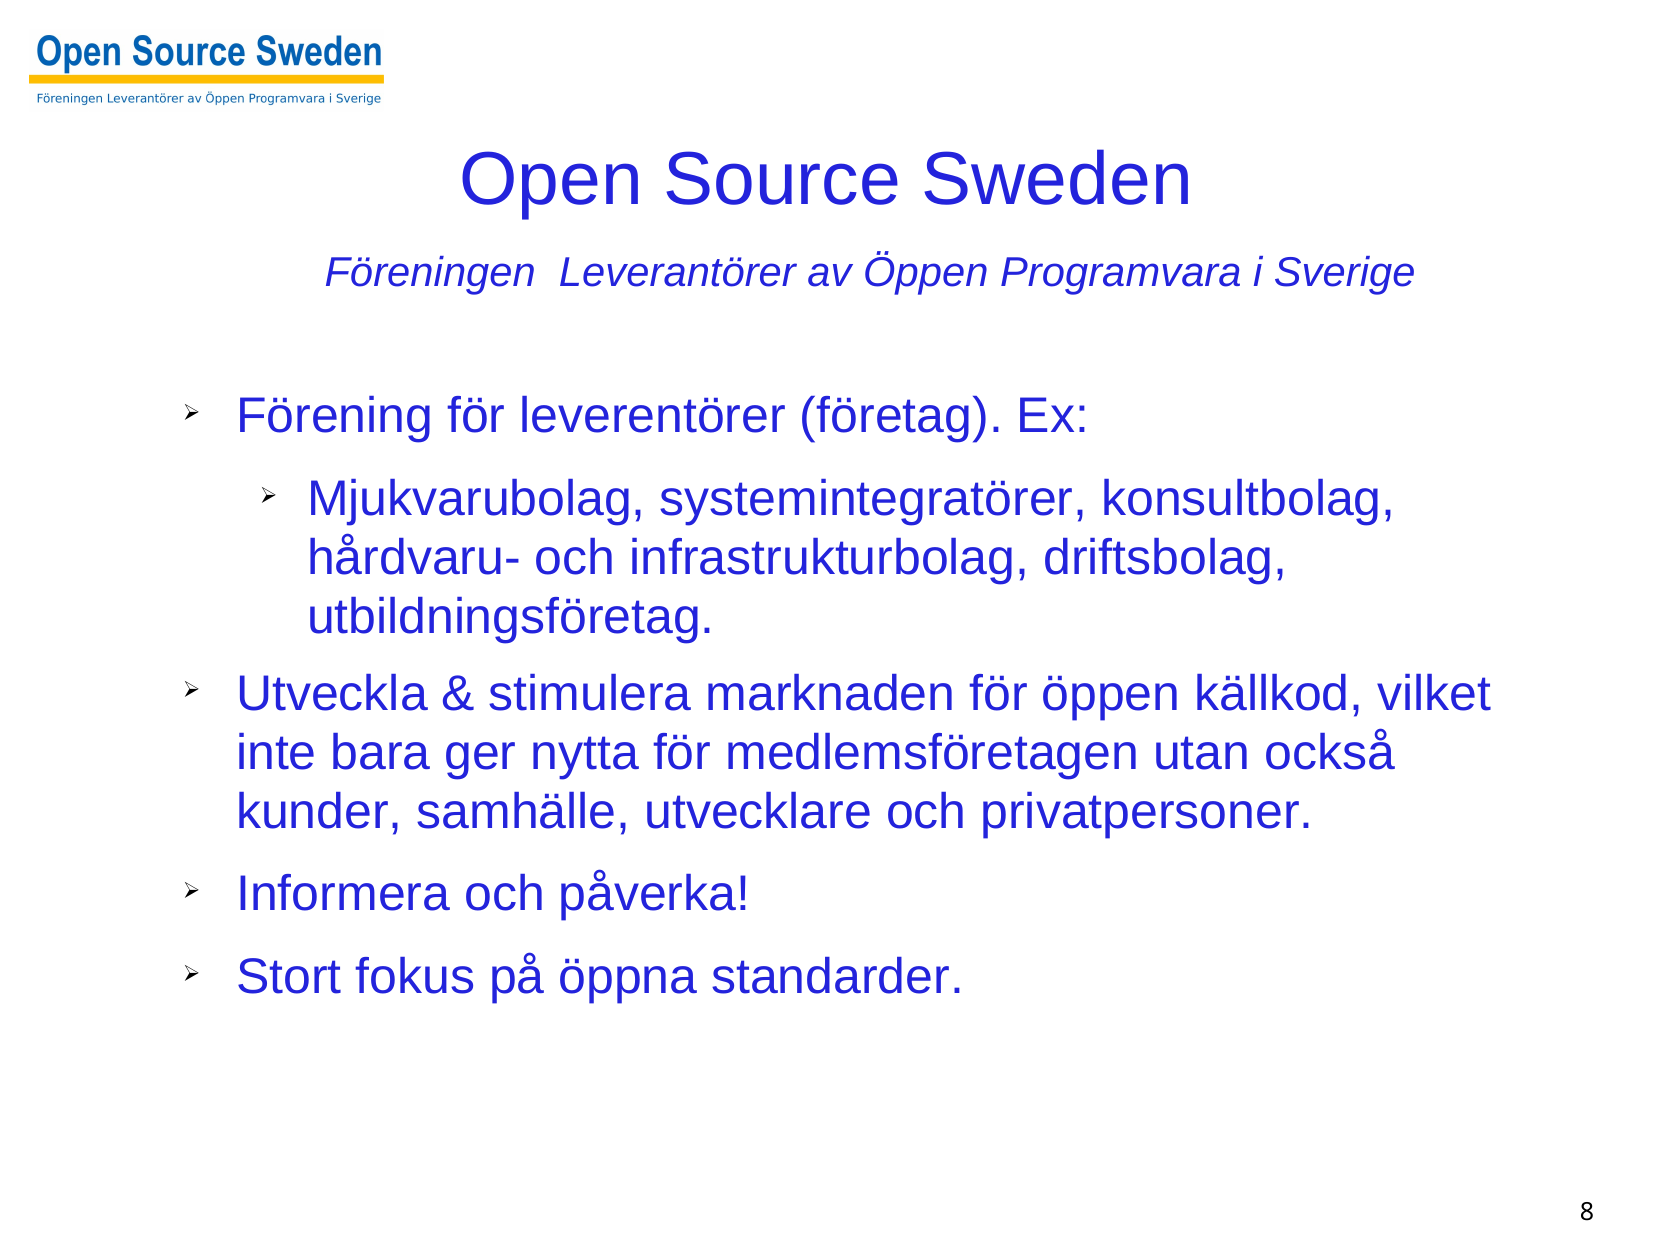

# Open Source Sweden
Föreningen Leverantörer av Öppen Programvara i Sverige
Förening för leverentörer (företag). Ex:
Mjukvarubolag, systemintegratörer, konsultbolag, hårdvaru- och infrastrukturbolag, driftsbolag, utbildningsföretag.
Utveckla & stimulera marknaden för öppen källkod, vilket inte bara ger nytta för medlemsföretagen utan också kunder, samhälle, utvecklare och privatpersoner.
Informera och påverka!
Stort fokus på öppna standarder.